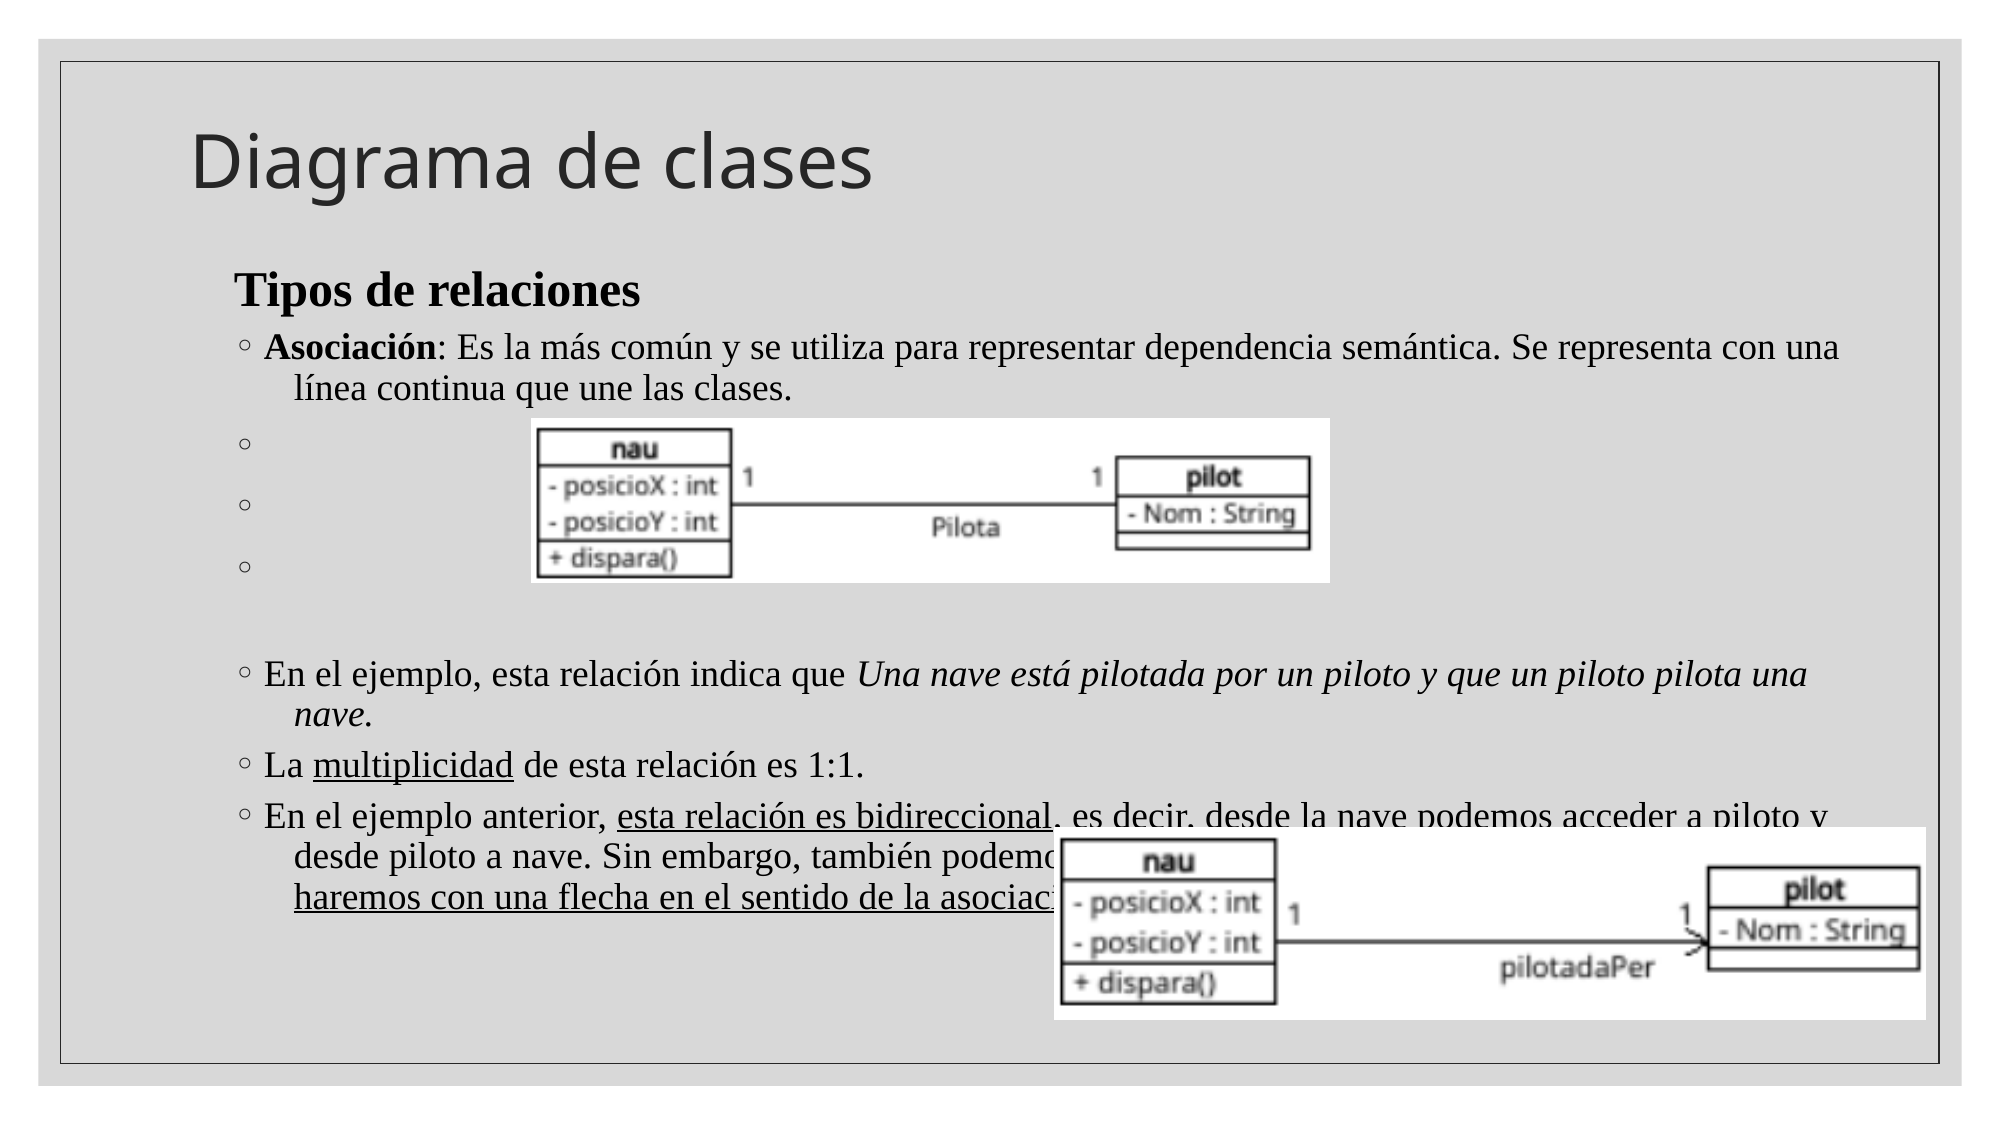

# Diagrama de clases
Tipos de relaciones
Asociación: Es la más común y se utiliza para representar dependencia semántica. Se representa con una línea continua que une las clases.
En el ejemplo, esta relación indica que Una nave está pilotada por un piloto y que un piloto pilota una nave.
La multiplicidad de esta relación es 1:1.
En el ejemplo anterior, esta relación es bidireccional, es decir, desde la nave podemos acceder a piloto y desde piloto a nave. Sin embargo, también podemos hacer una asociación unidireccional. Para ello lo haremos con una flecha en el sentido de la asociación.